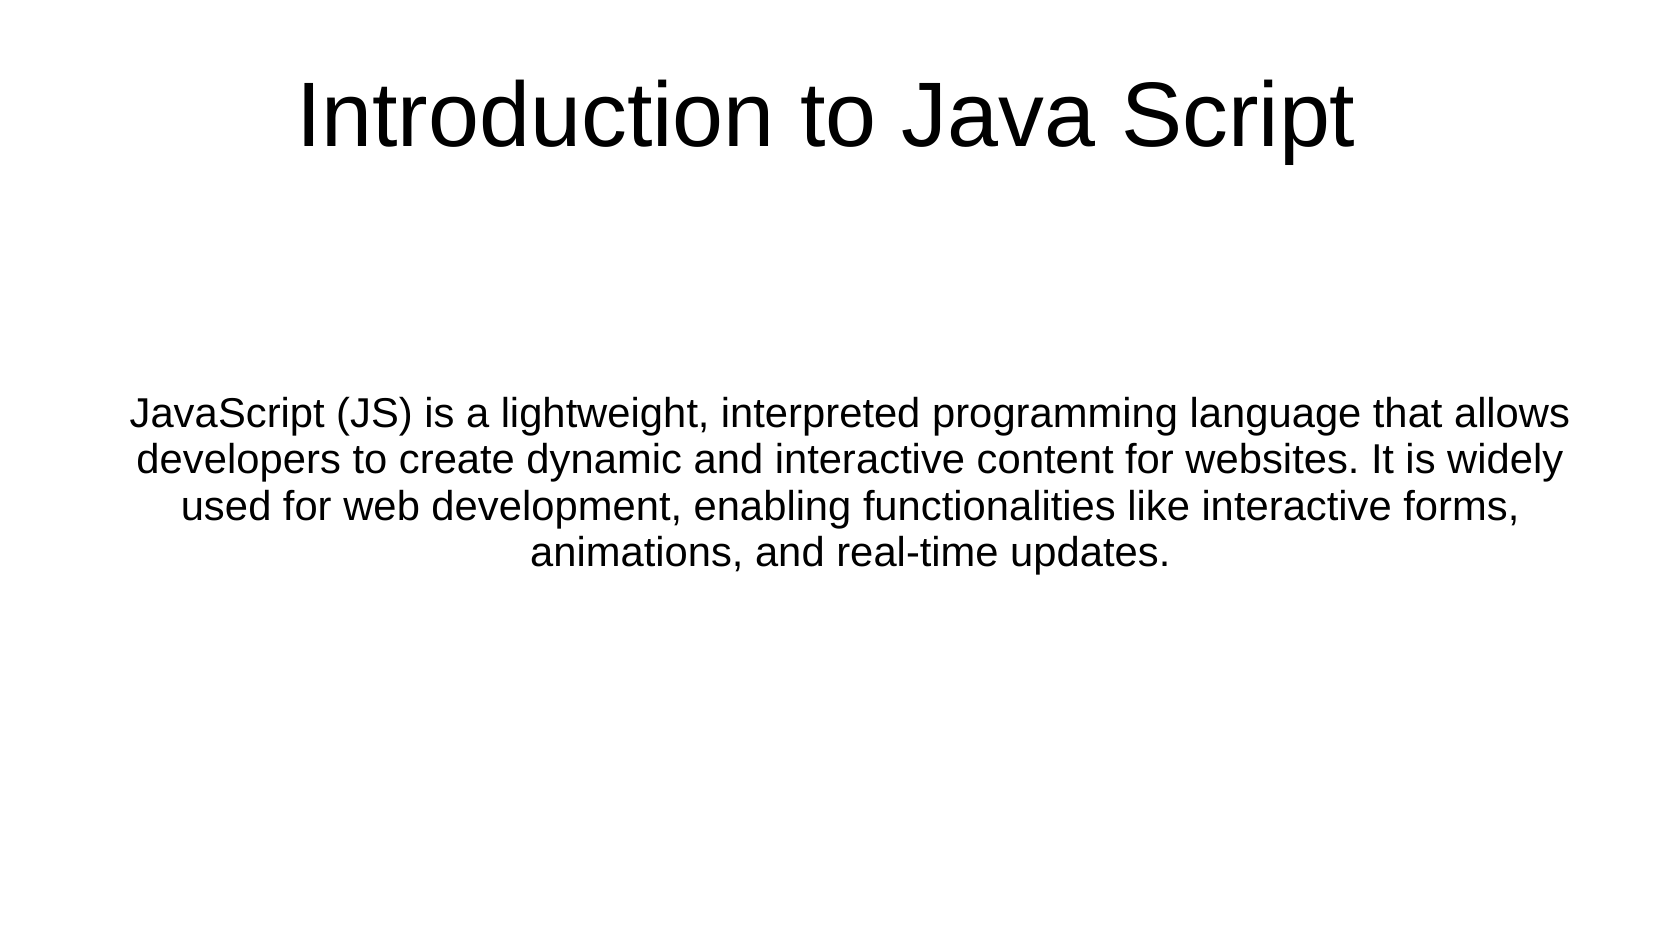

# Introduction to Java Script
JavaScript (JS) is a lightweight, interpreted programming language that allows developers to create dynamic and interactive content for websites. It is widely used for web development, enabling functionalities like interactive forms, animations, and real-time updates.